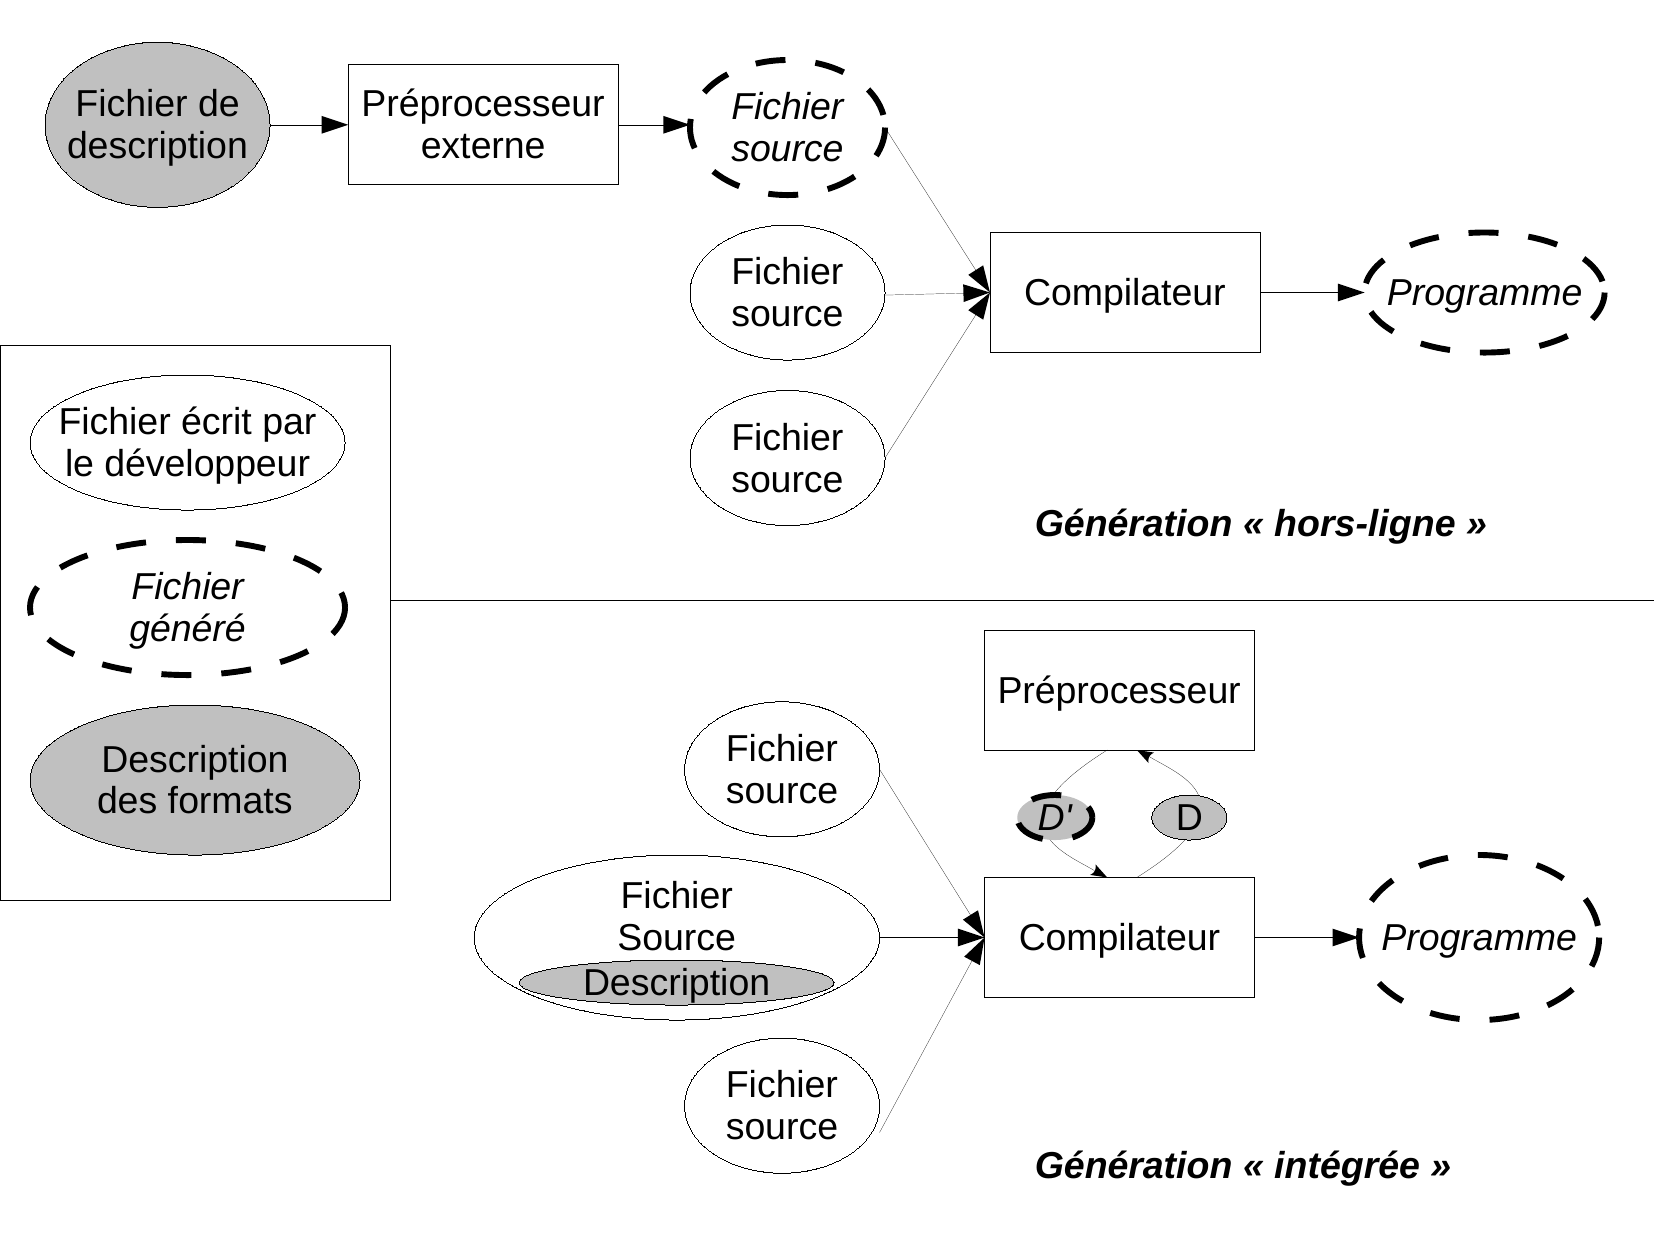

Fichier de
description
Fichier
source
Préprocesseur
externe
Fichier
source
Compilateur
Programme
Fichier écrit par
le développeur
Fichier
source
Génération « hors-ligne »
Fichier
généré
Préprocesseur
Fichier
source
Description
des formats
D'
D
Fichier
Source
Programme
Compilateur
Description
Fichier
source
Génération « intégrée »